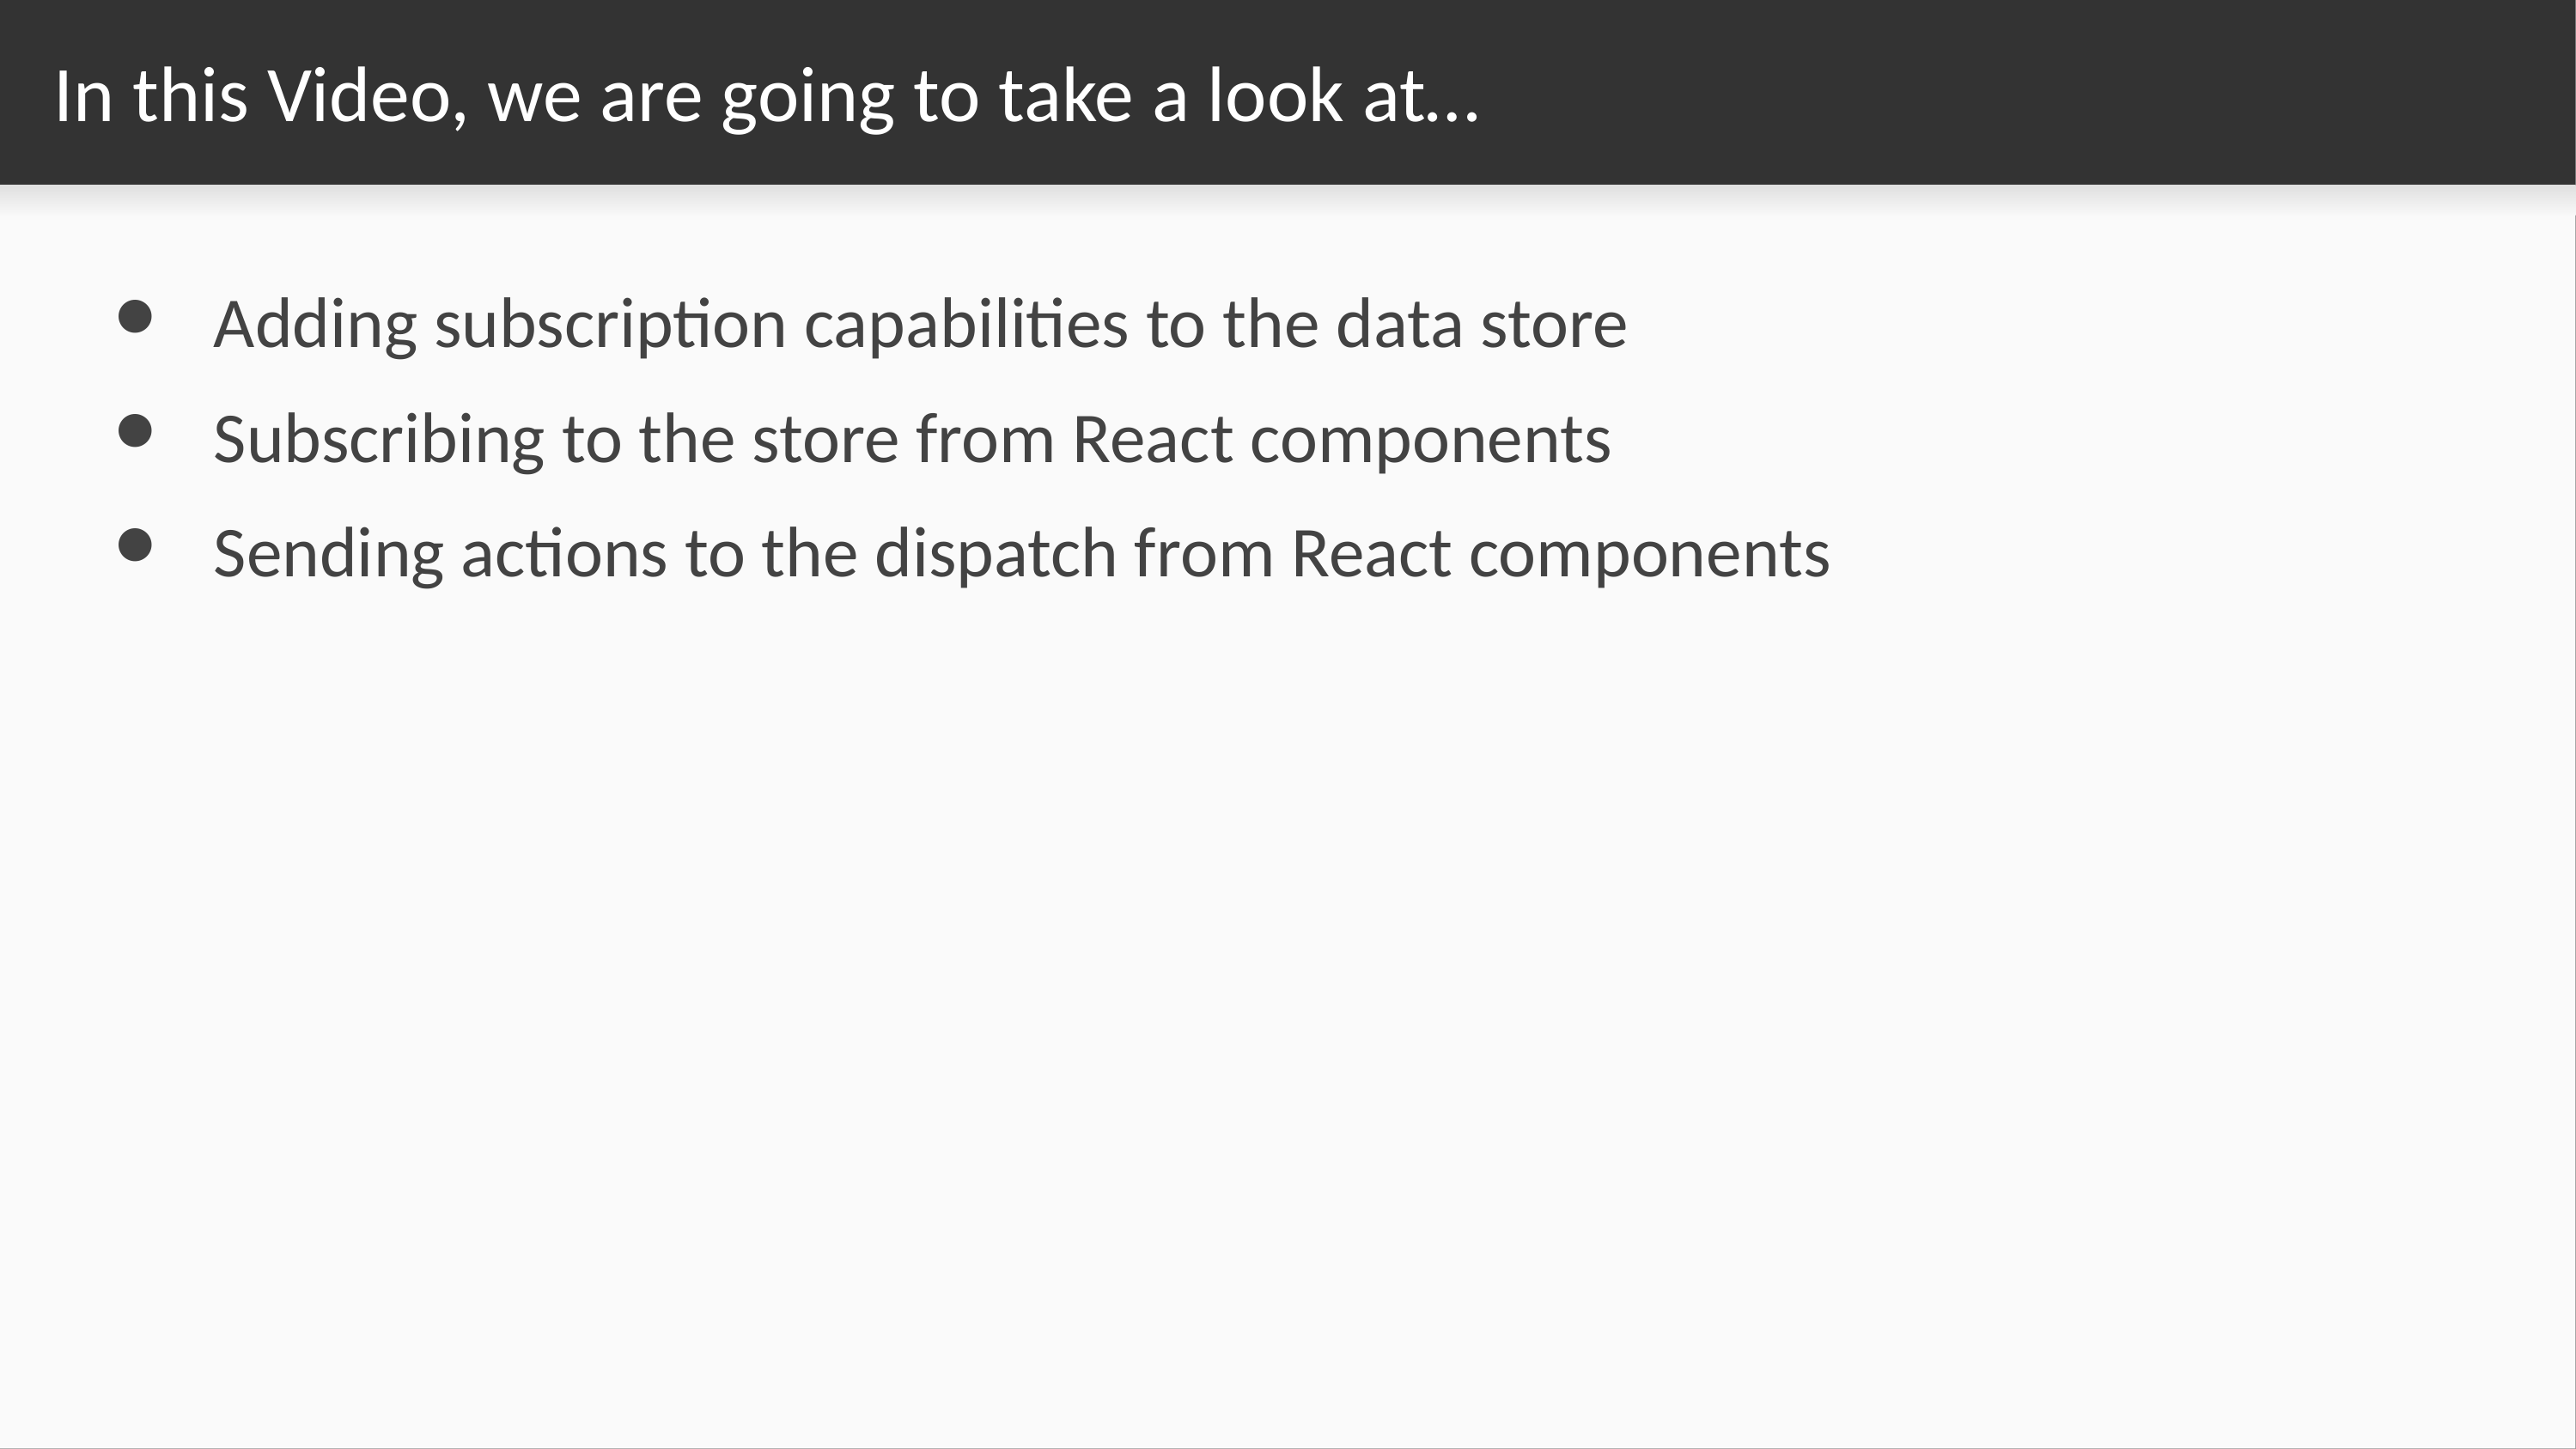

# In this Video, we are going to take a look at…
Adding subscription capabilities to the data store
Subscribing to the store from React components
Sending actions to the dispatch from React components